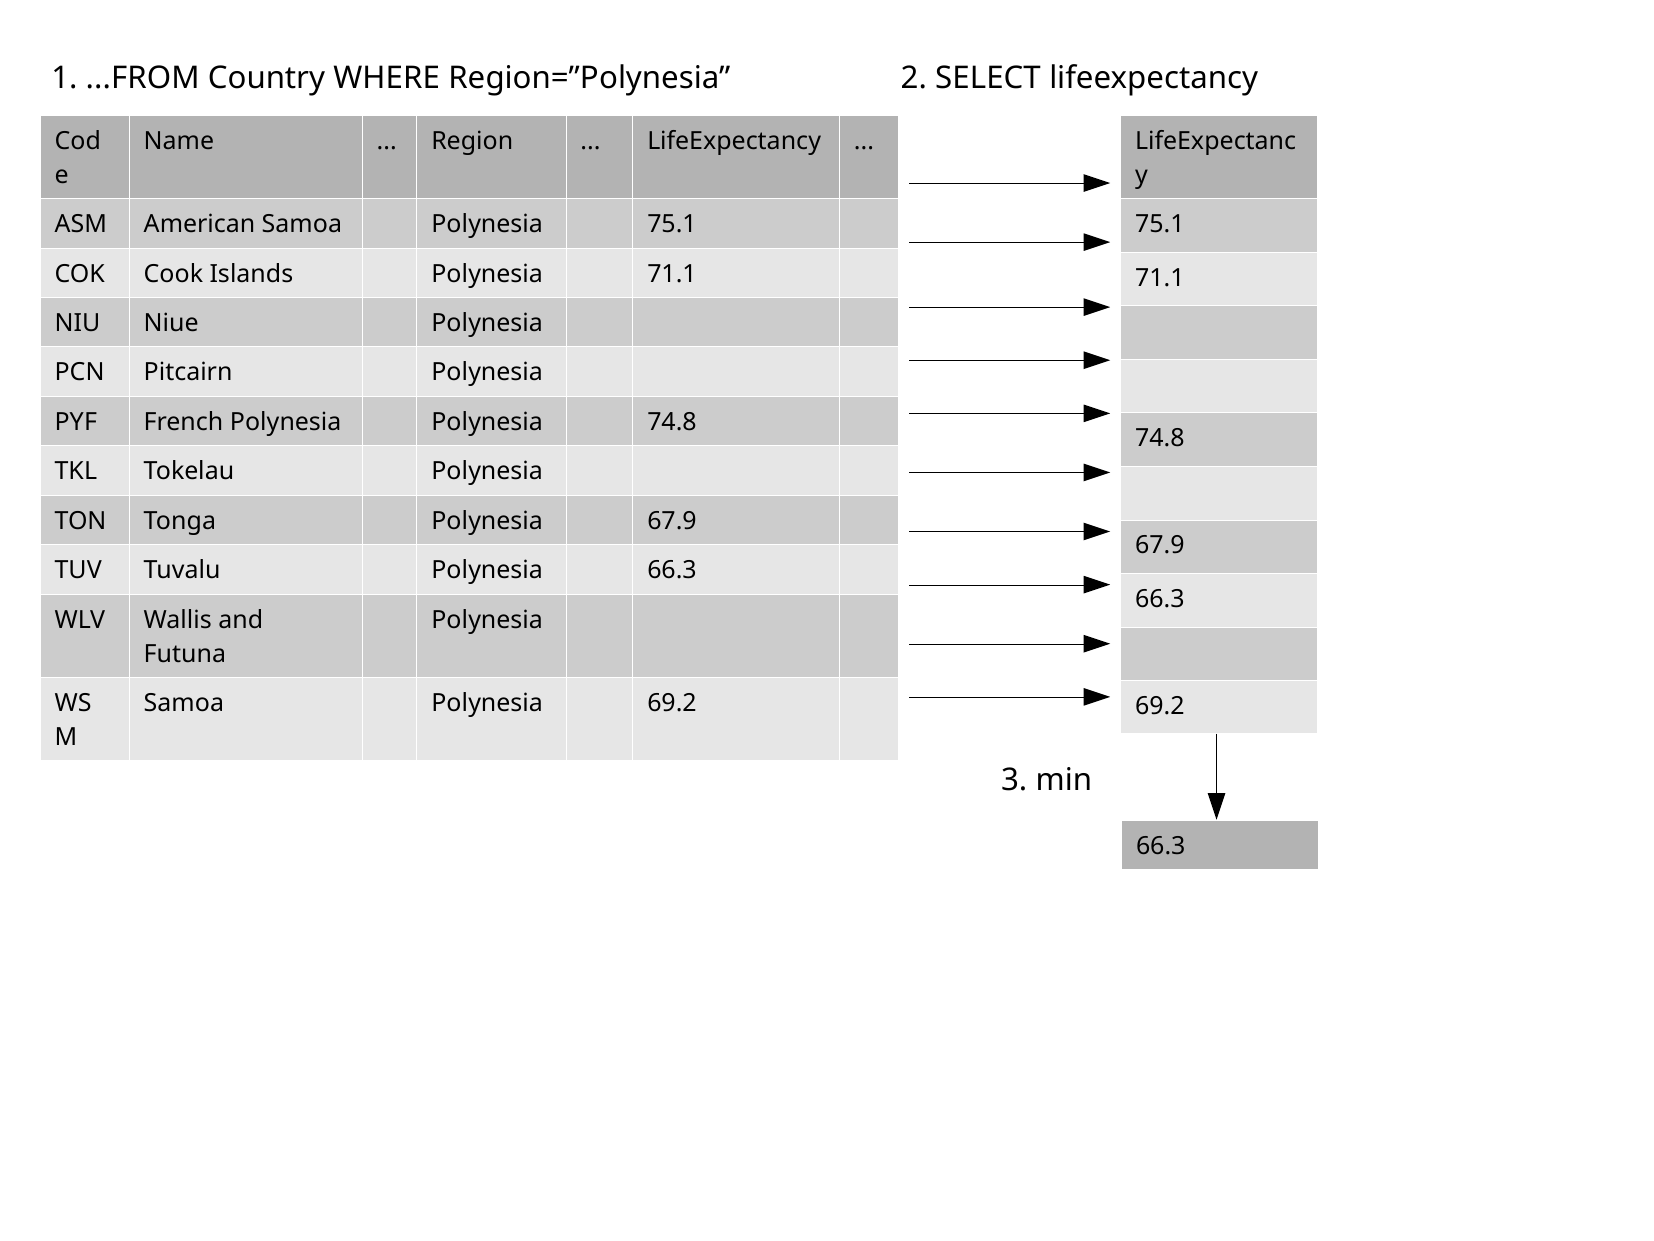

1. ...FROM Country WHERE Region=”Polynesia”
2. SELECT lifeexpectancy
| Code | Name | ... | Region | ... | LifeExpectancy | ... |
| --- | --- | --- | --- | --- | --- | --- |
| ASM | American Samoa | | Polynesia | | 75.1 | |
| COK | Cook Islands | | Polynesia | | 71.1 | |
| NIU | Niue | | Polynesia | | | |
| PCN | Pitcairn | | Polynesia | | | |
| PYF | French Polynesia | | Polynesia | | 74.8 | |
| TKL | Tokelau | | Polynesia | | | |
| TON | Tonga | | Polynesia | | 67.9 | |
| TUV | Tuvalu | | Polynesia | | 66.3 | |
| WLV | Wallis and Futuna | | Polynesia | | | |
| WSM | Samoa | | Polynesia | | 69.2 | |
| LifeExpectancy |
| --- |
| 75.1 |
| 71.1 |
| |
| |
| 74.8 |
| |
| 67.9 |
| 66.3 |
| |
| 69.2 |
3. min
| 66.3 |
| --- |